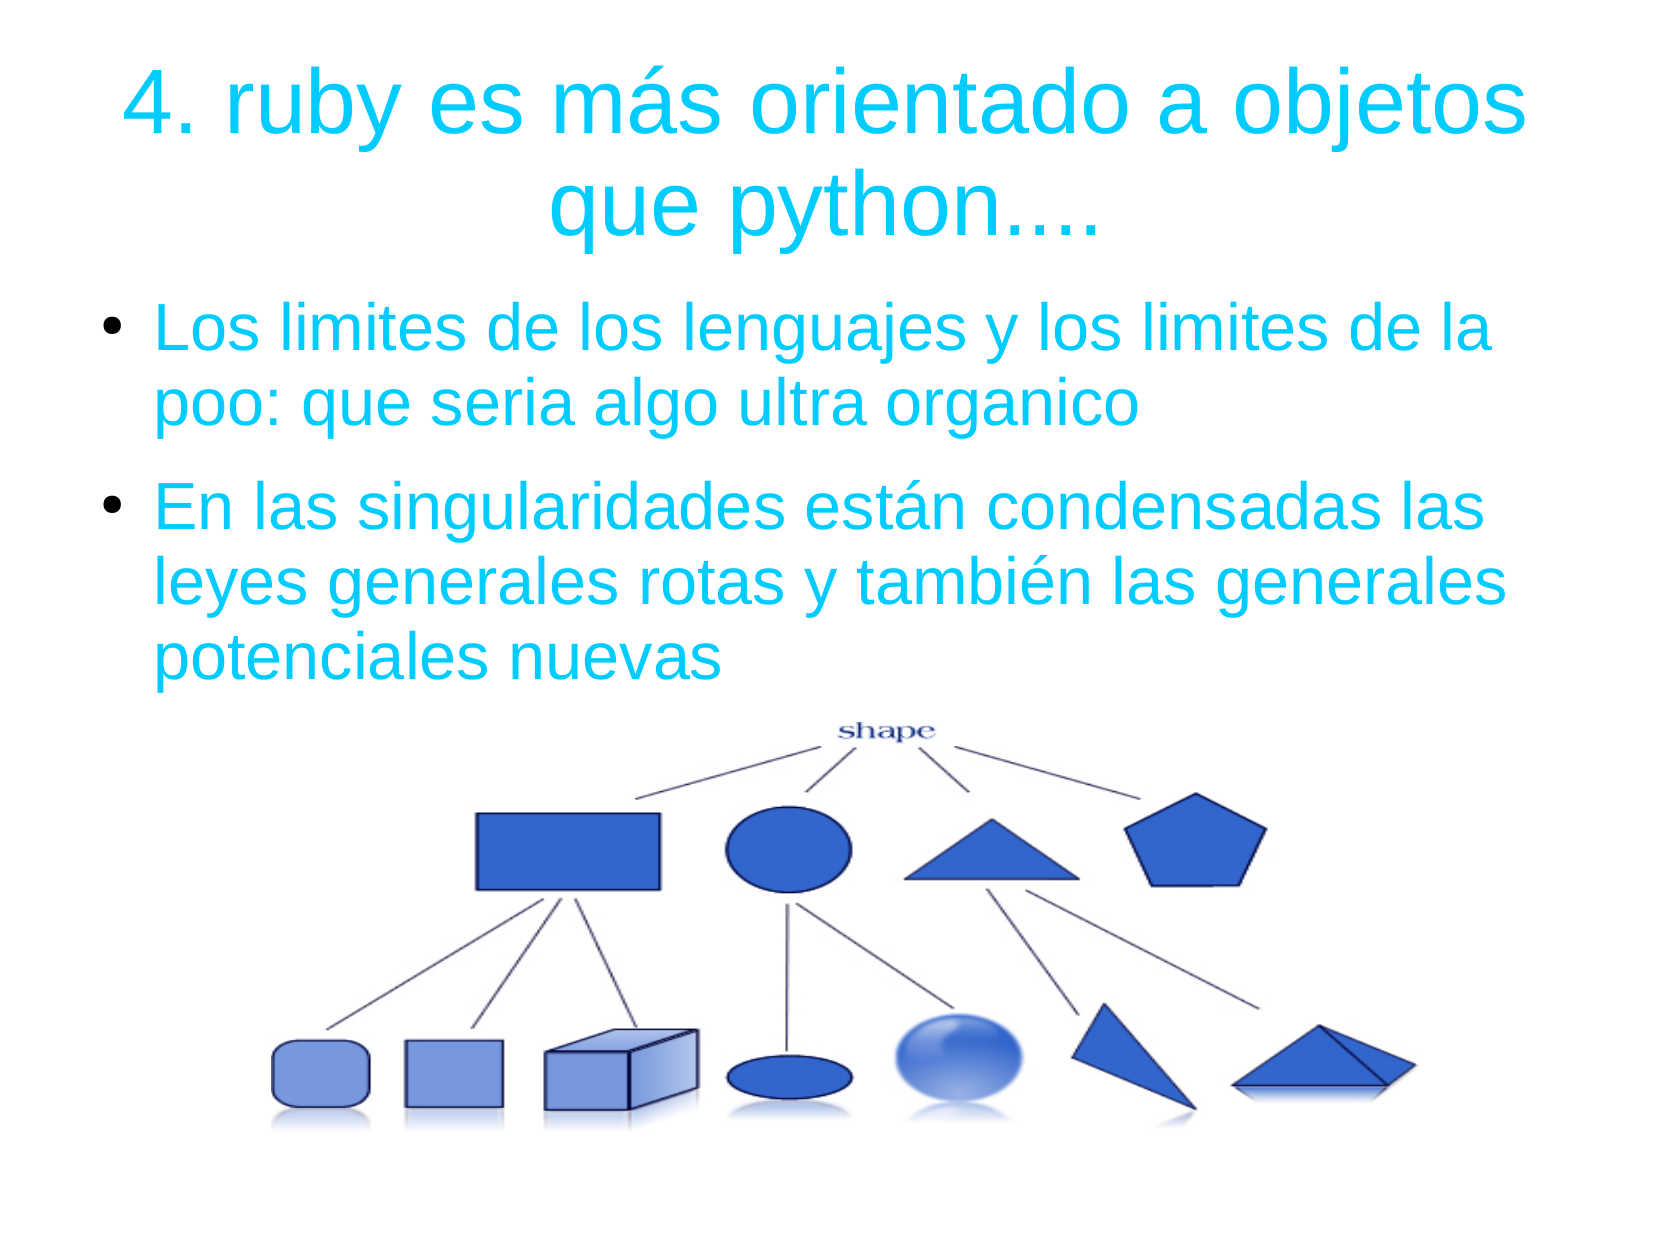

# 4. ruby es más orientado a objetos que python....
Los limites de los lenguajes y los limites de la poo: que seria algo ultra organico
En las singularidades están condensadas las leyes generales rotas y también las generales potenciales nuevas